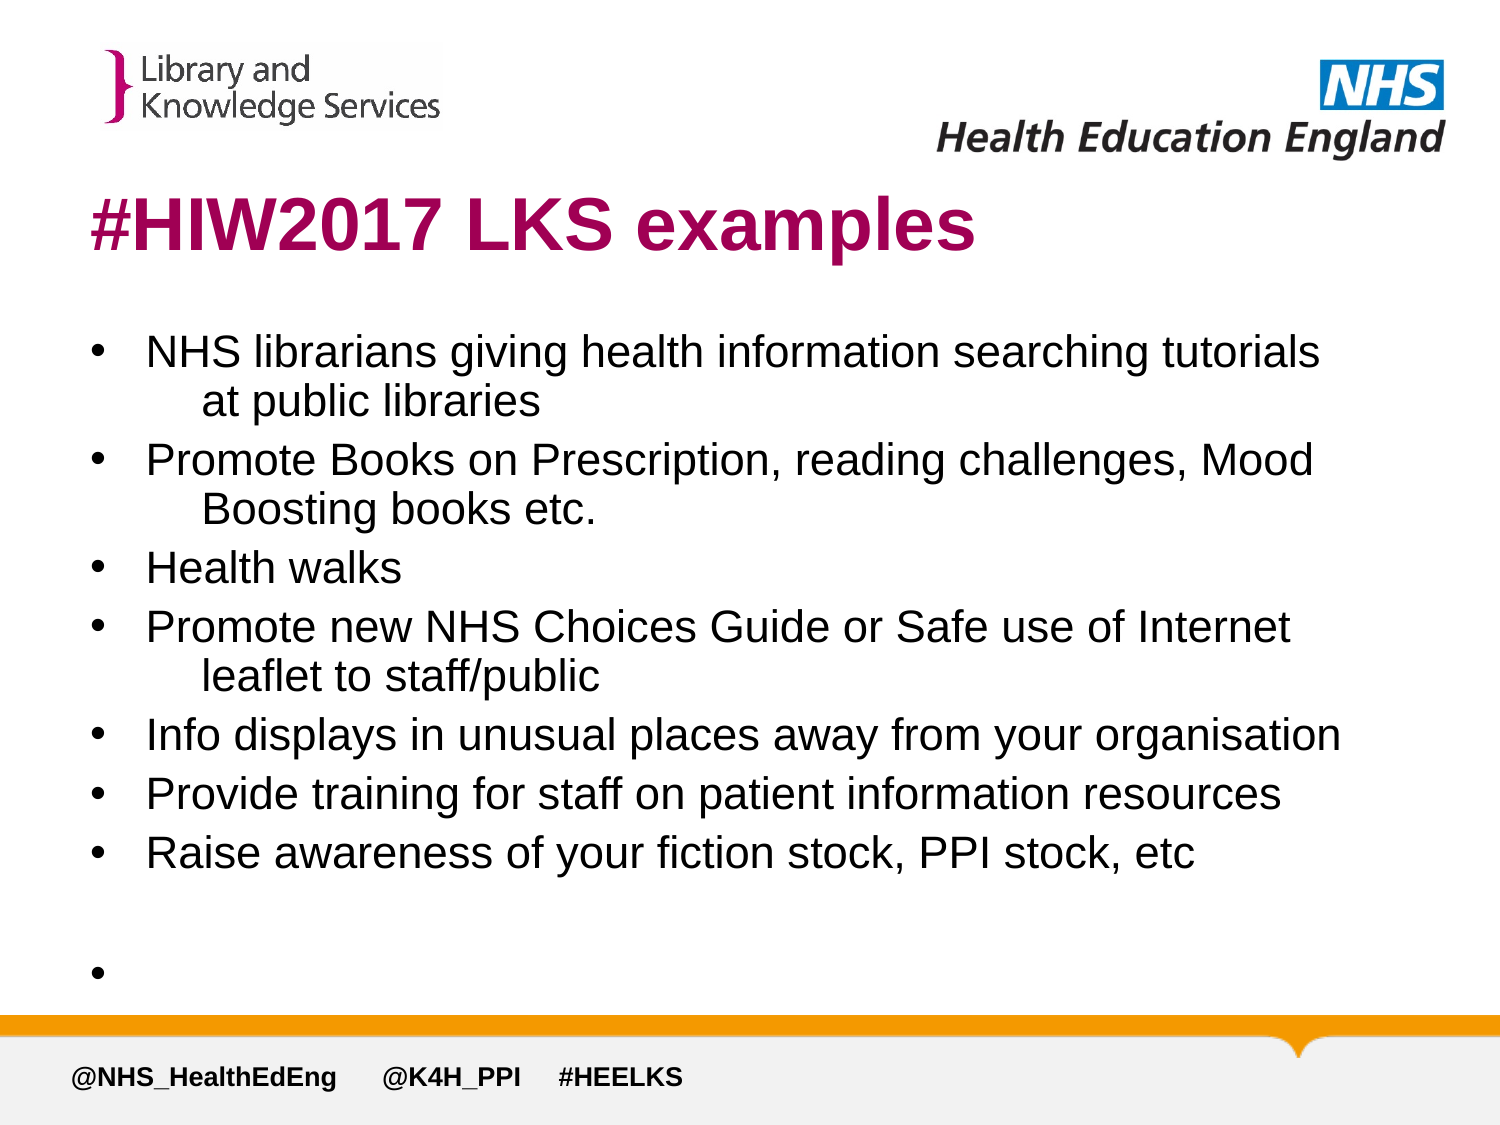

# #HIW2017 LKS examples
NHS librarians giving health information searching tutorials at public libraries
Promote Books on Prescription, reading challenges, Mood Boosting books etc.
Health walks
Promote new NHS Choices Guide or Safe use of Internet leaflet to staff/public
Info displays in unusual places away from your organisation
Provide training for staff on patient information resources
Raise awareness of your fiction stock, PPI stock, etc
@NHS_HealthEdEng @K4H_PPI #HEELKS